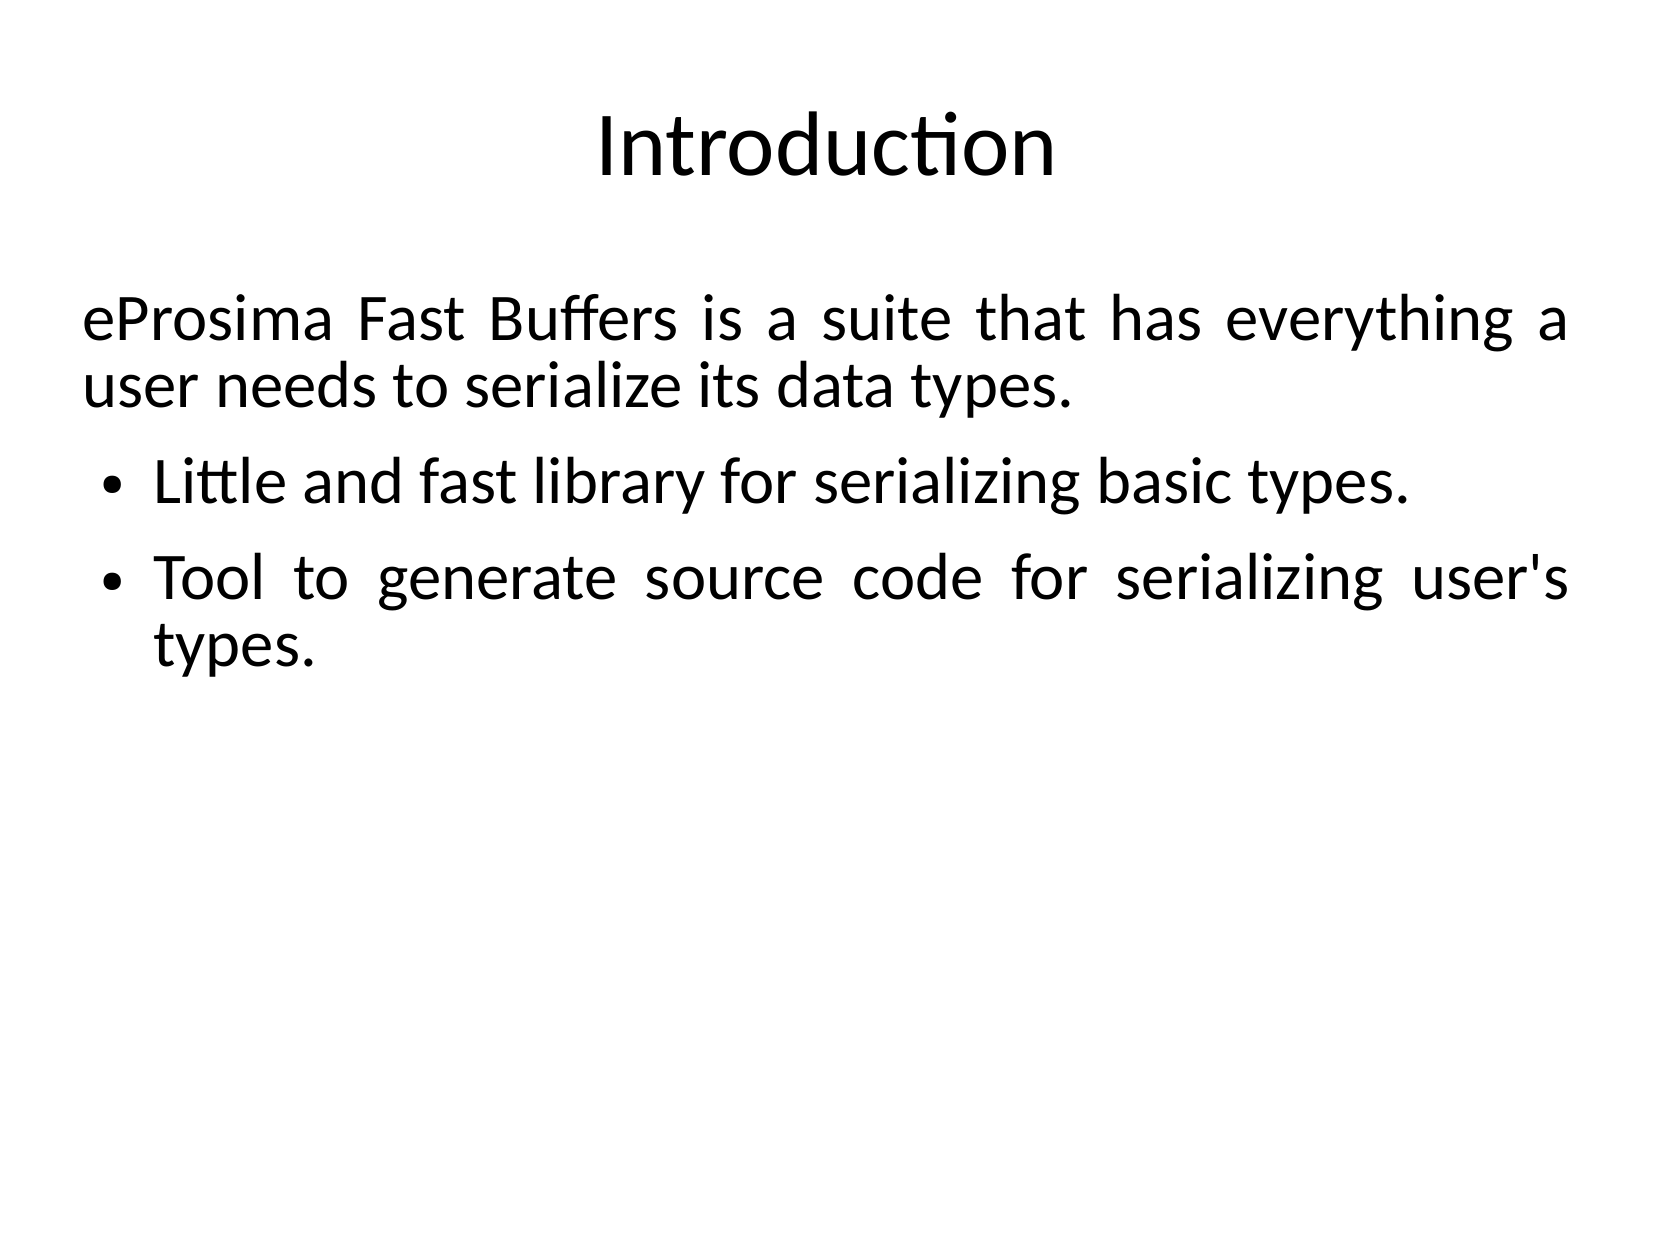

# Introduction
eProsima Fast Buffers is a suite that has everything a user needs to serialize its data types.
Little and fast library for serializing basic types.
Tool to generate source code for serializing user's types.